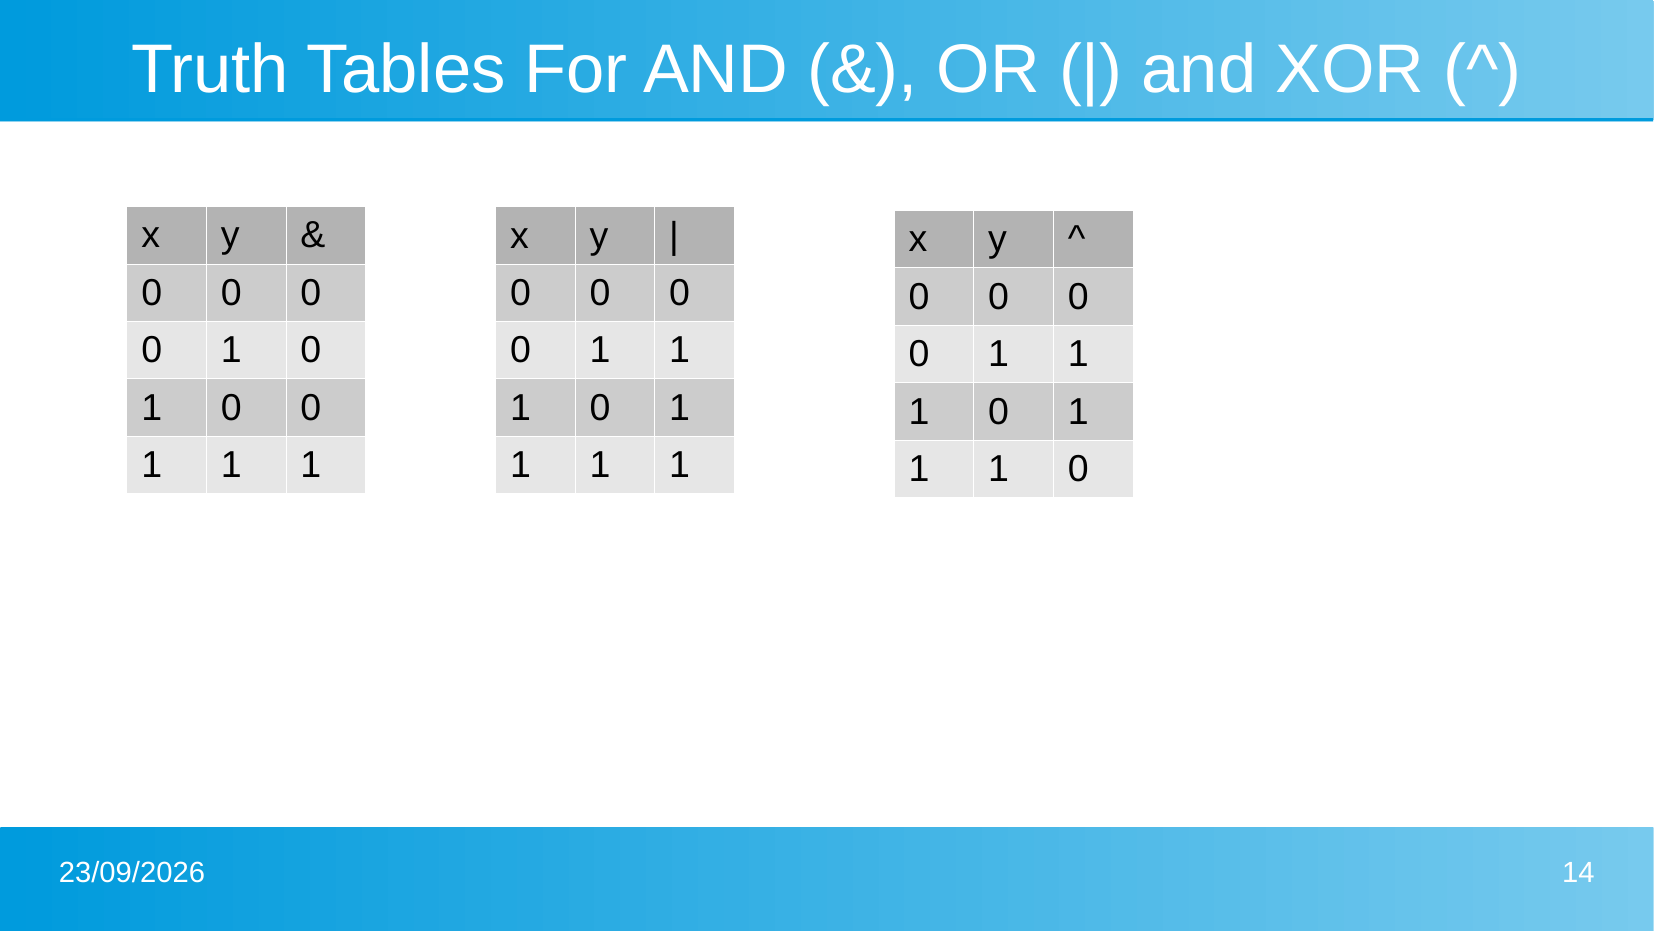

# Truth Tables For AND (&), OR (|) and XOR (^)
| x | y | & |
| --- | --- | --- |
| 0 | 0 | 0 |
| 0 | 1 | 0 |
| 1 | 0 | 0 |
| 1 | 1 | 1 |
| x | y | | |
| --- | --- | --- |
| 0 | 0 | 0 |
| 0 | 1 | 1 |
| 1 | 0 | 1 |
| 1 | 1 | 1 |
| x | y | ^ |
| --- | --- | --- |
| 0 | 0 | 0 |
| 0 | 1 | 1 |
| 1 | 0 | 1 |
| 1 | 1 | 0 |
14